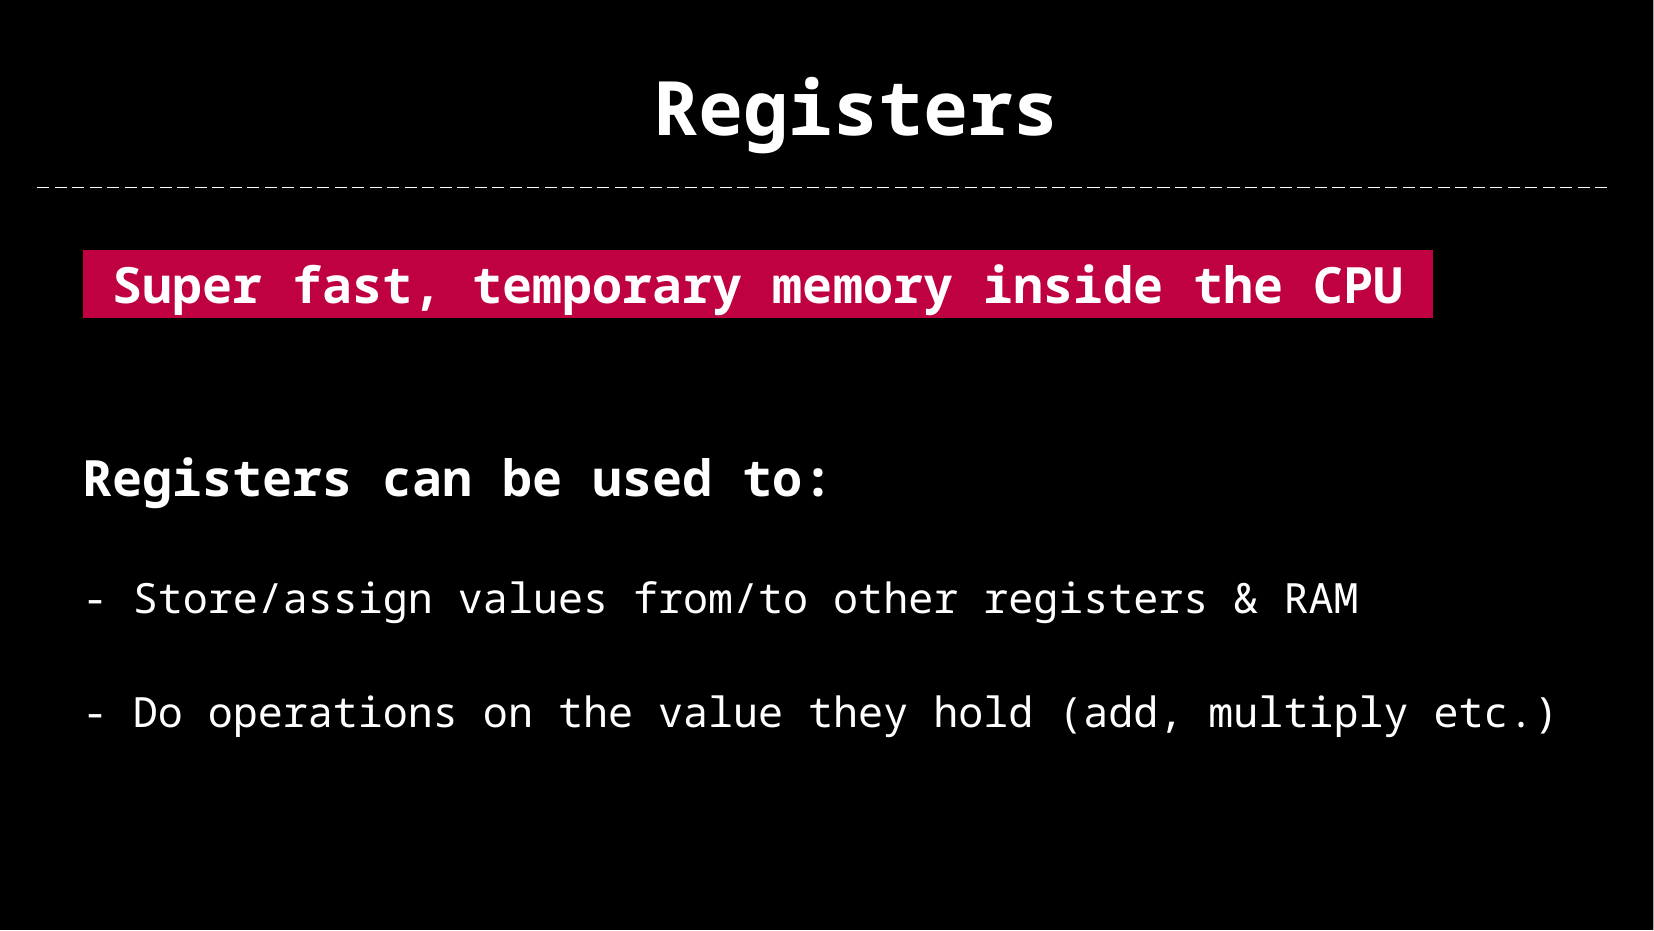

# Registers
 Super fast, temporary memory inside the CPU
Registers can be used to:
- Store/assign values from/to other registers & RAM
- Do operations on the value they hold (add, multiply etc.)